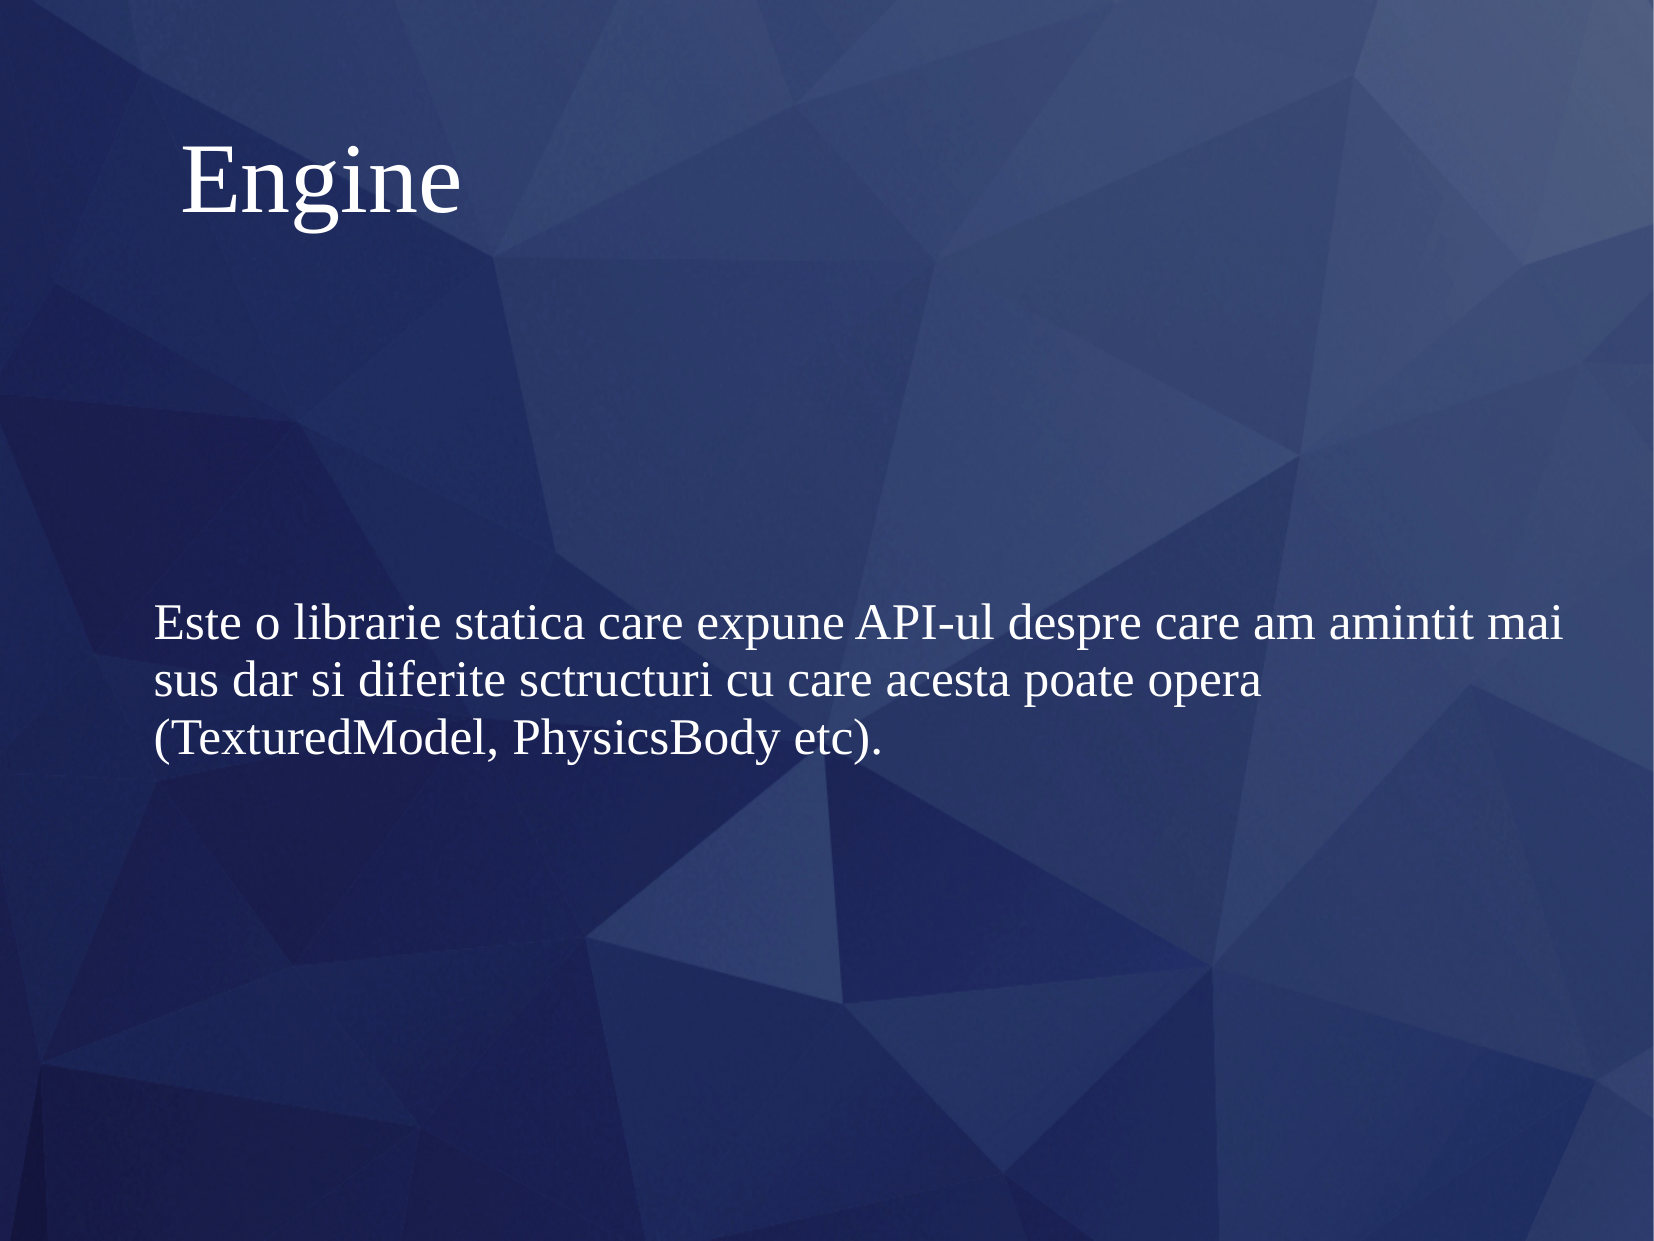

# Engine
Este o librarie statica care expune API-ul despre care am amintit mai sus dar si diferite sctructuri cu care acesta poate opera (TexturedModel, PhysicsBody etc).